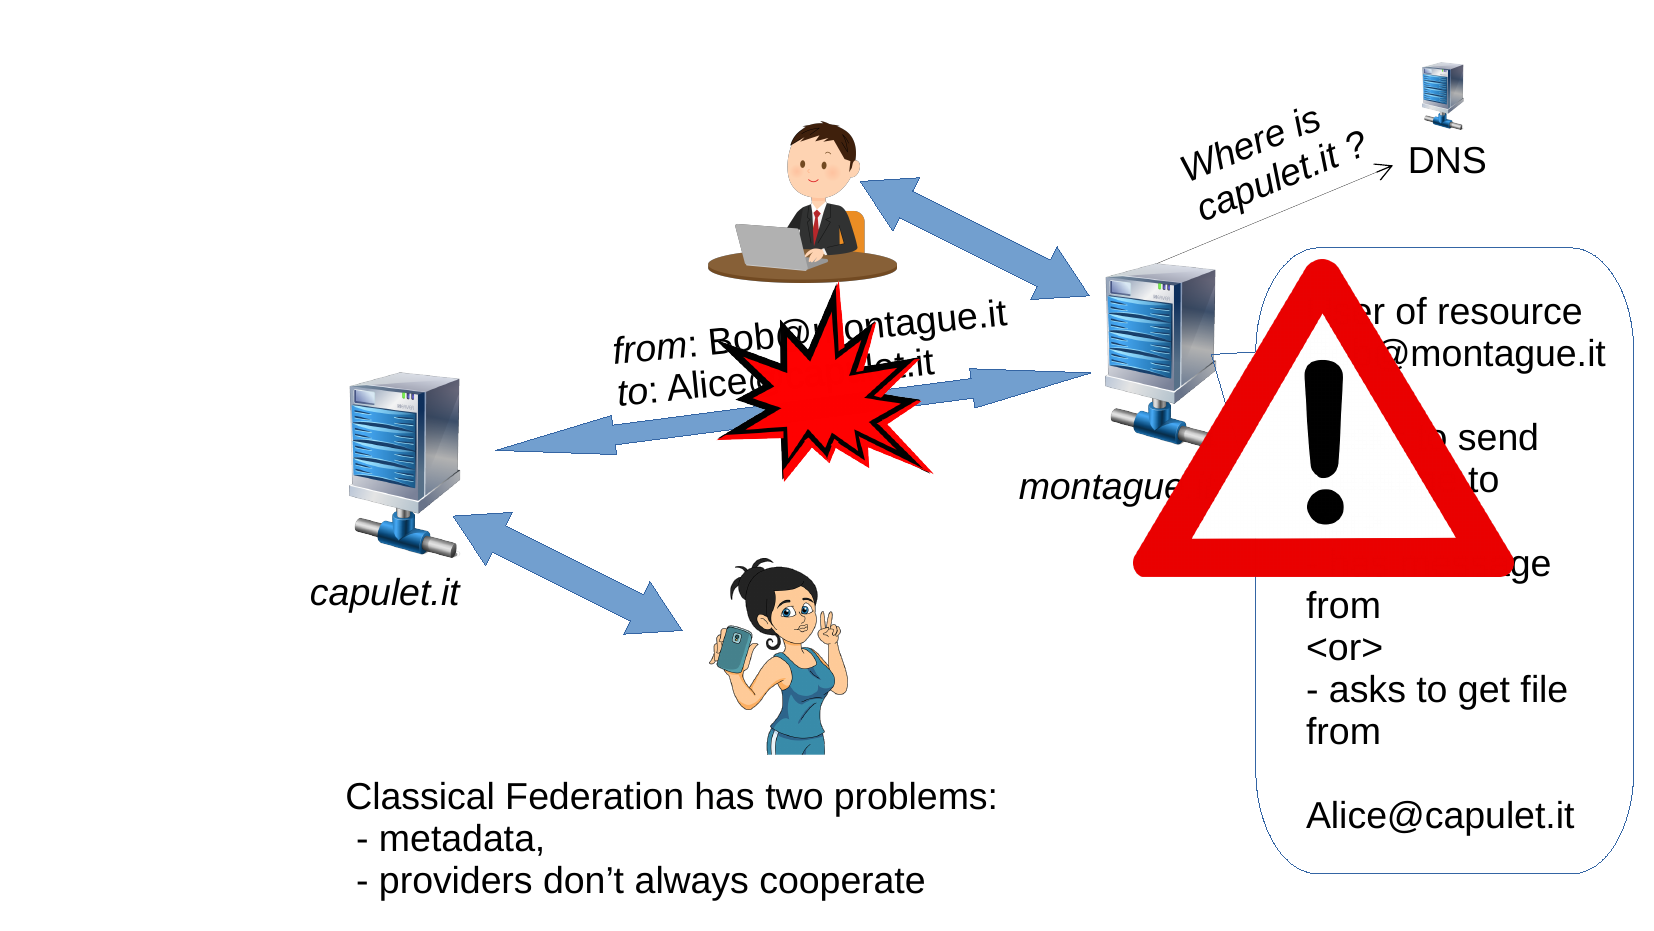

Where is
capulet.it ?
DNS
User of resource
Bob@montague.it
- asks to send message to
<or>
- has message from
<or>
- asks to get file from
Alice@capulet.it
from: Bob@montague.it
to: Alice@capulet.it
montague.it
capulet.it
Classical Federation has two problems:
 - metadata,
 - providers don’t always cooperate